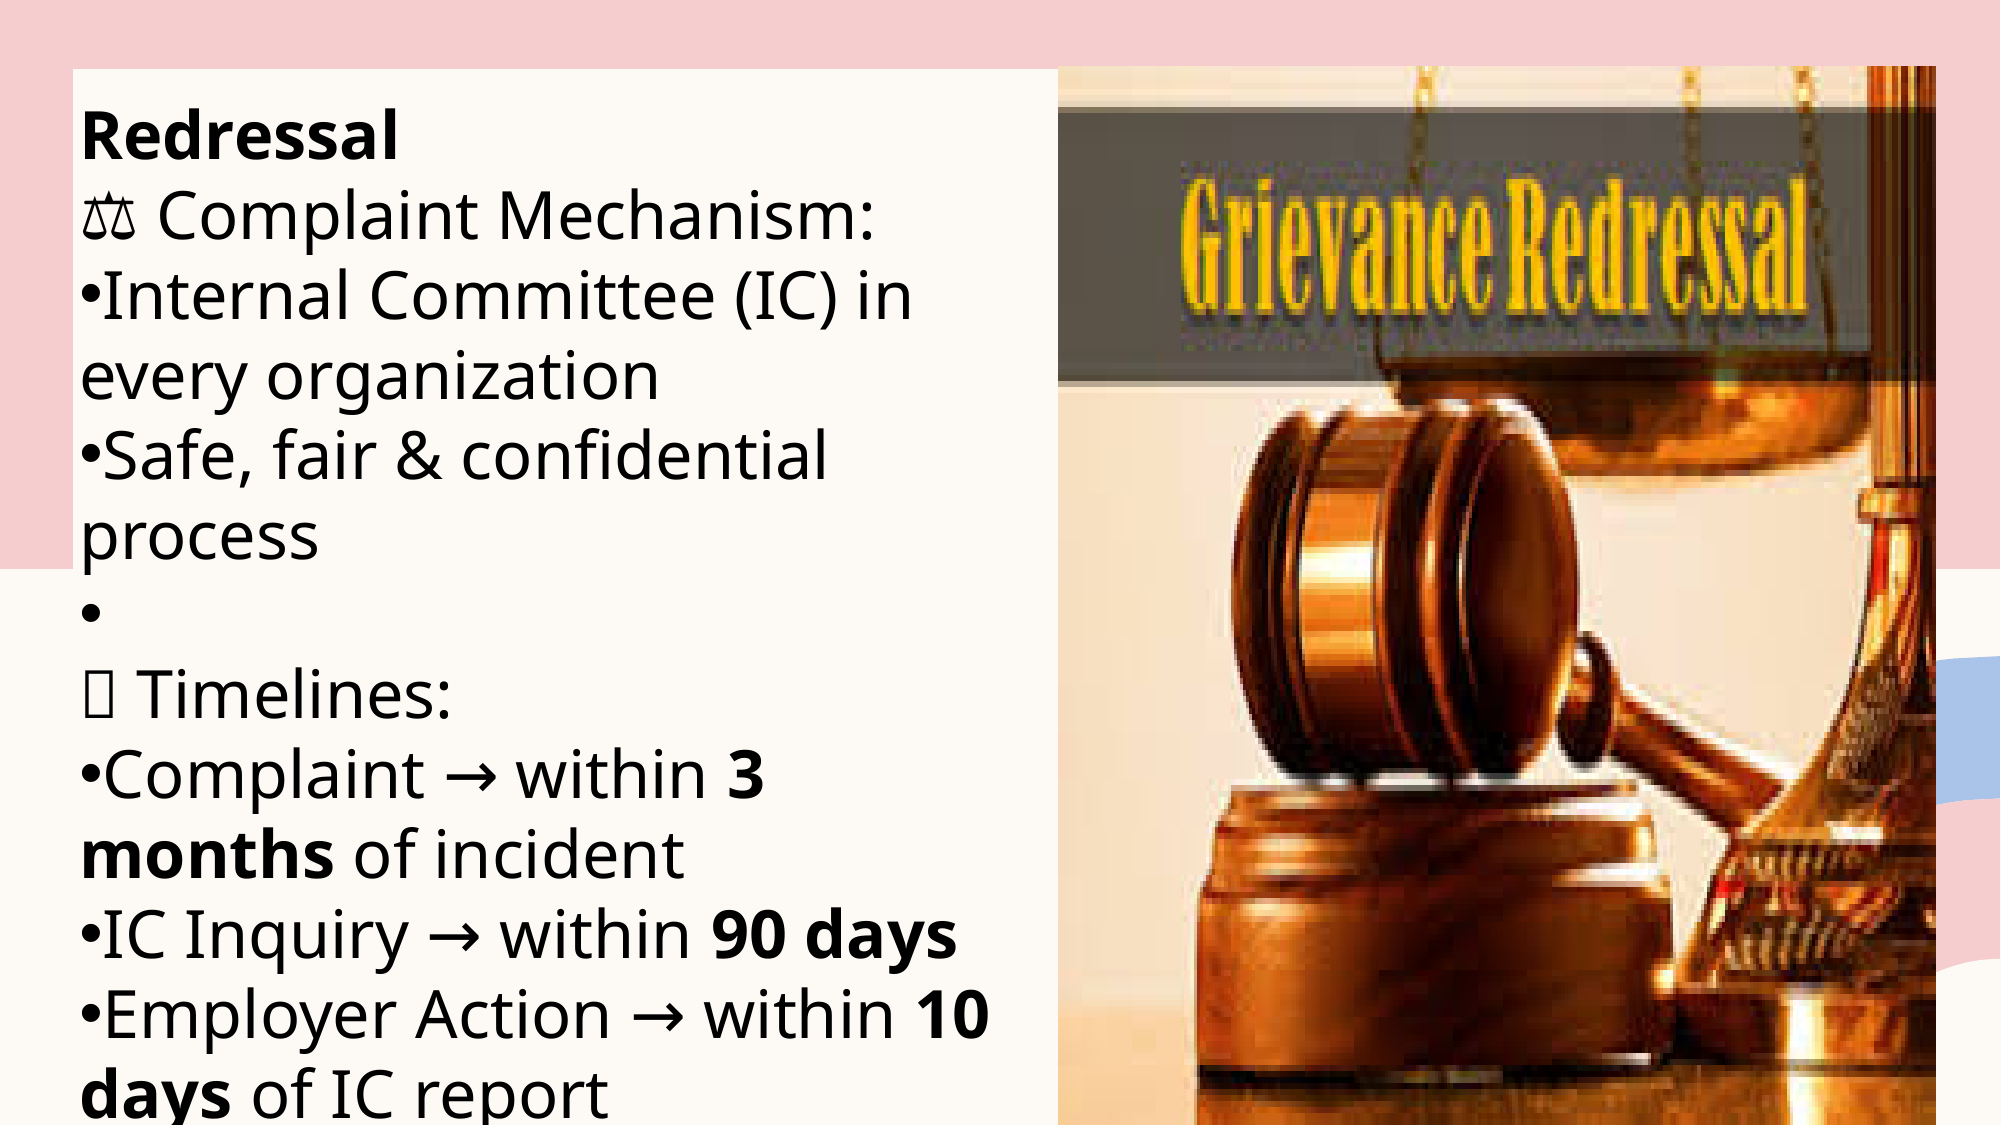

Redressal
⚖️ Complaint Mechanism:
Internal Committee (IC) in every organization
Safe, fair & confidential process
📅 Timelines:
Complaint → within 3 months of incident
IC Inquiry → within 90 days
Employer Action → within 10 days of IC report